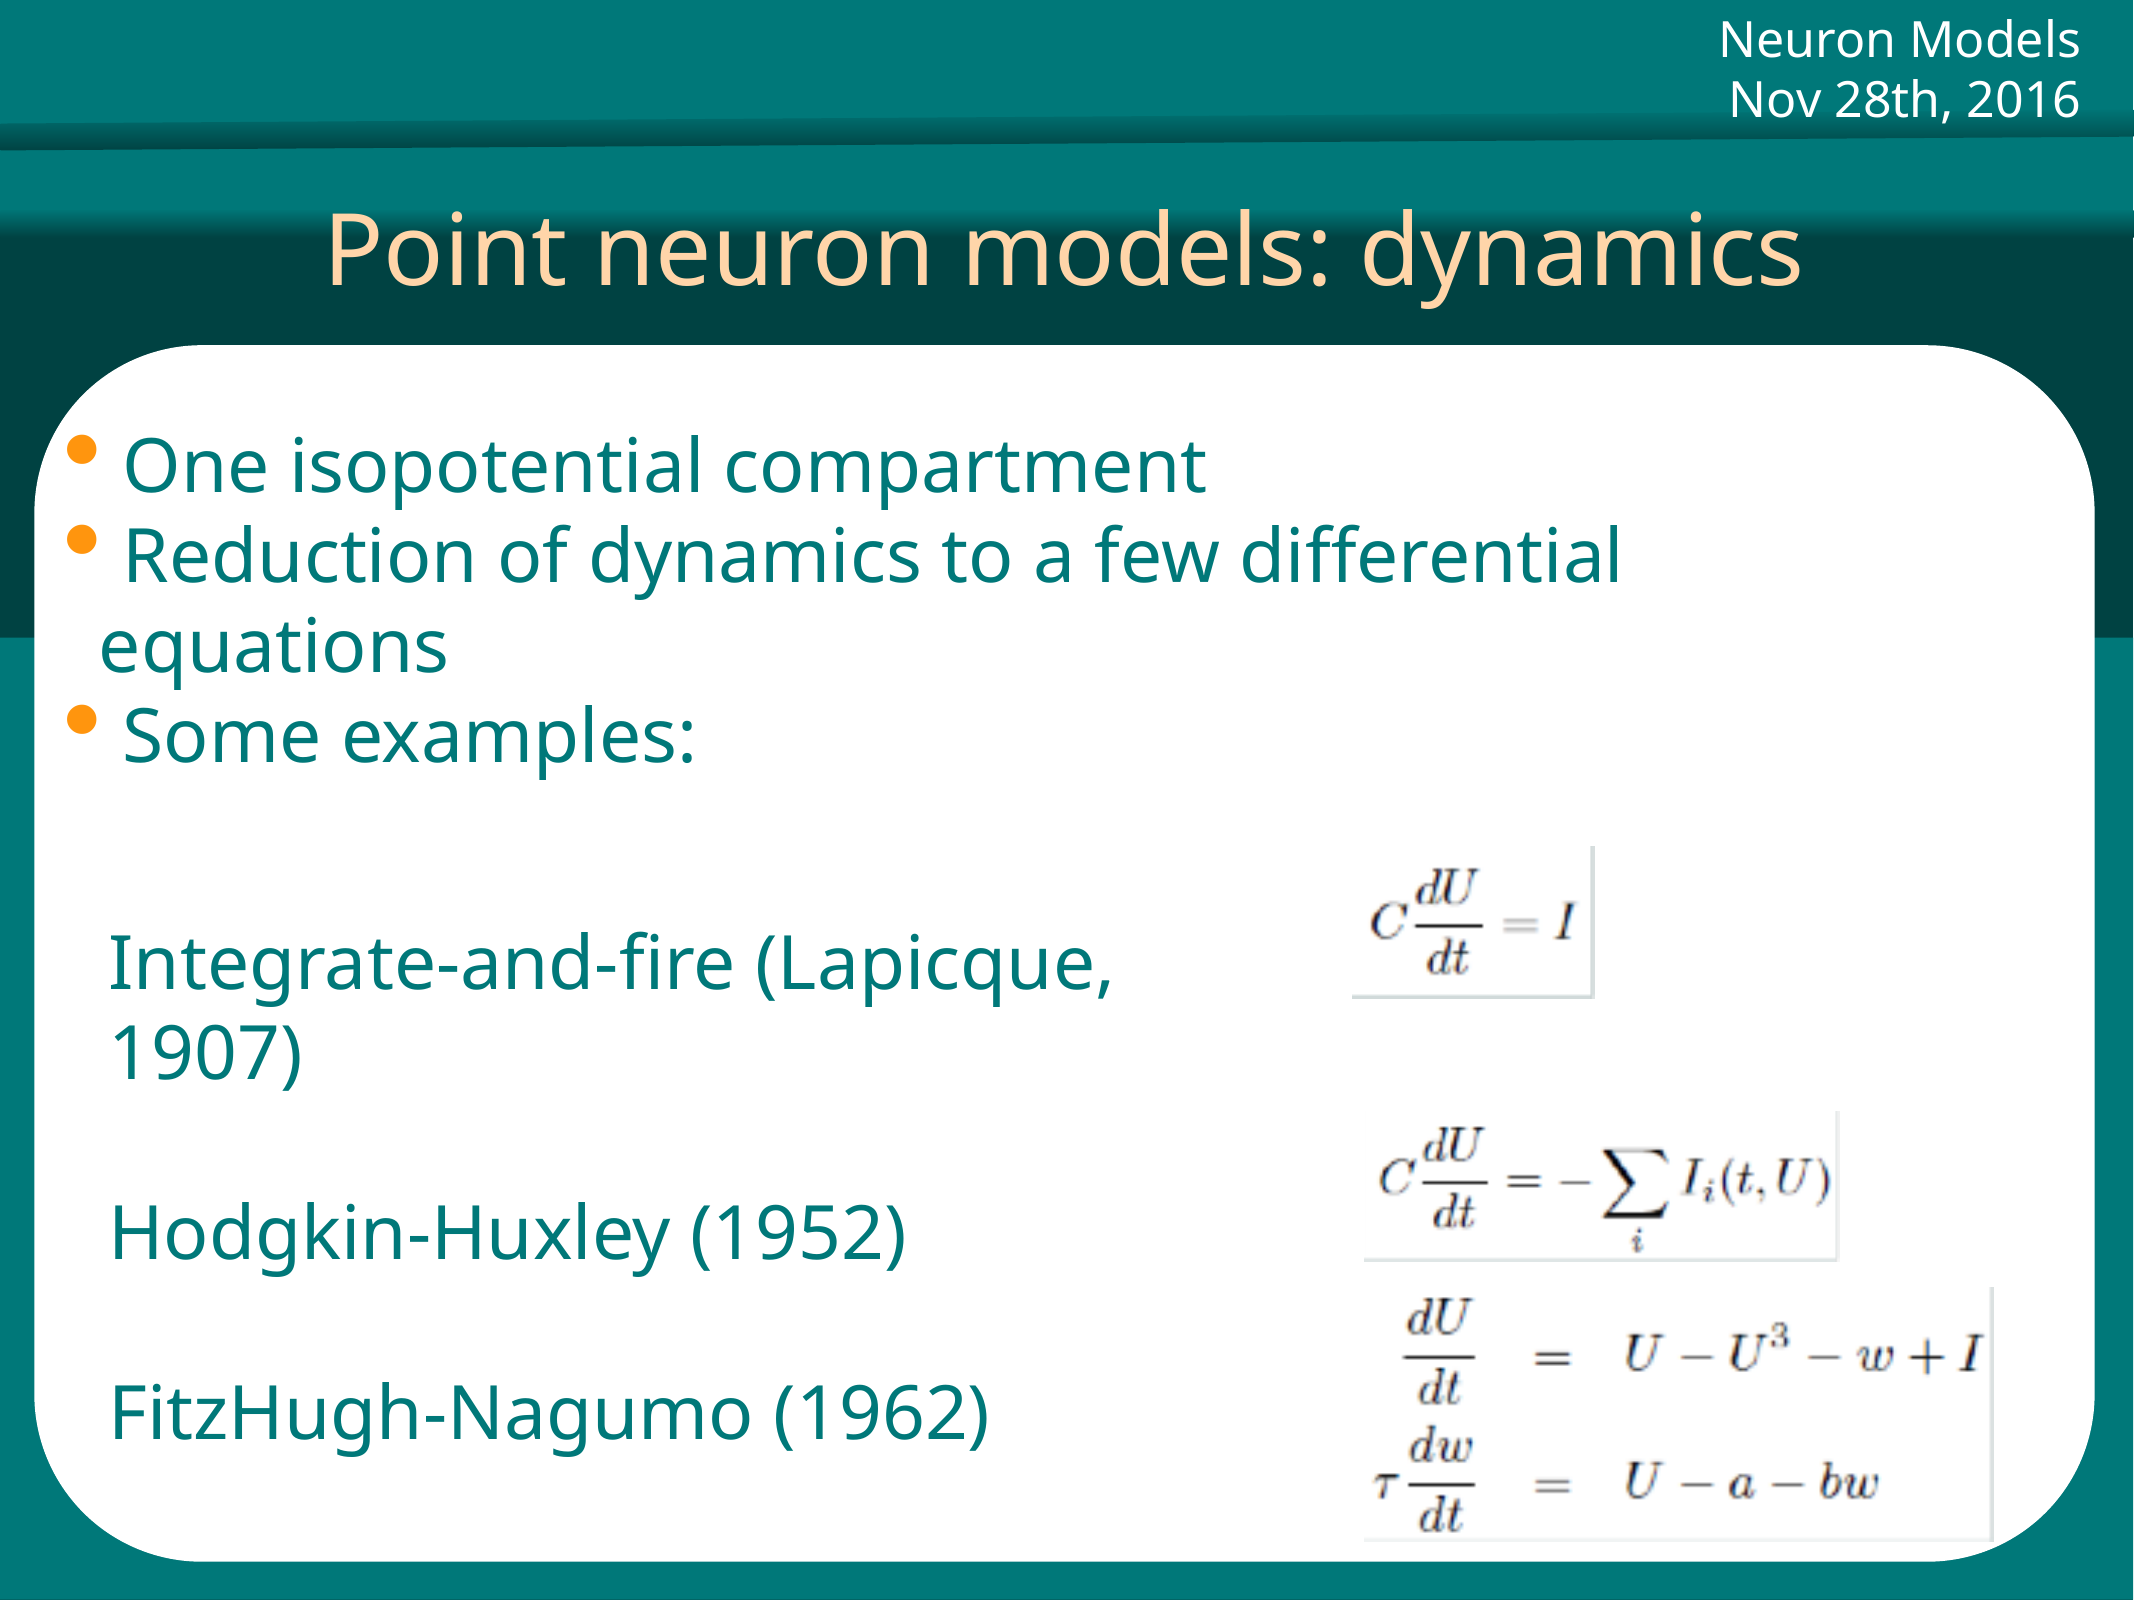

Neuron Models
Nov 28th, 2016
Point neuron models: dynamics
 One isopotential compartment
 Reduction of dynamics to a few differential equations
 Some examples:
Integrate-and-fire (Lapicque, 1907)
Hodgkin-Huxley (1952)
FitzHugh-Nagumo (1962)